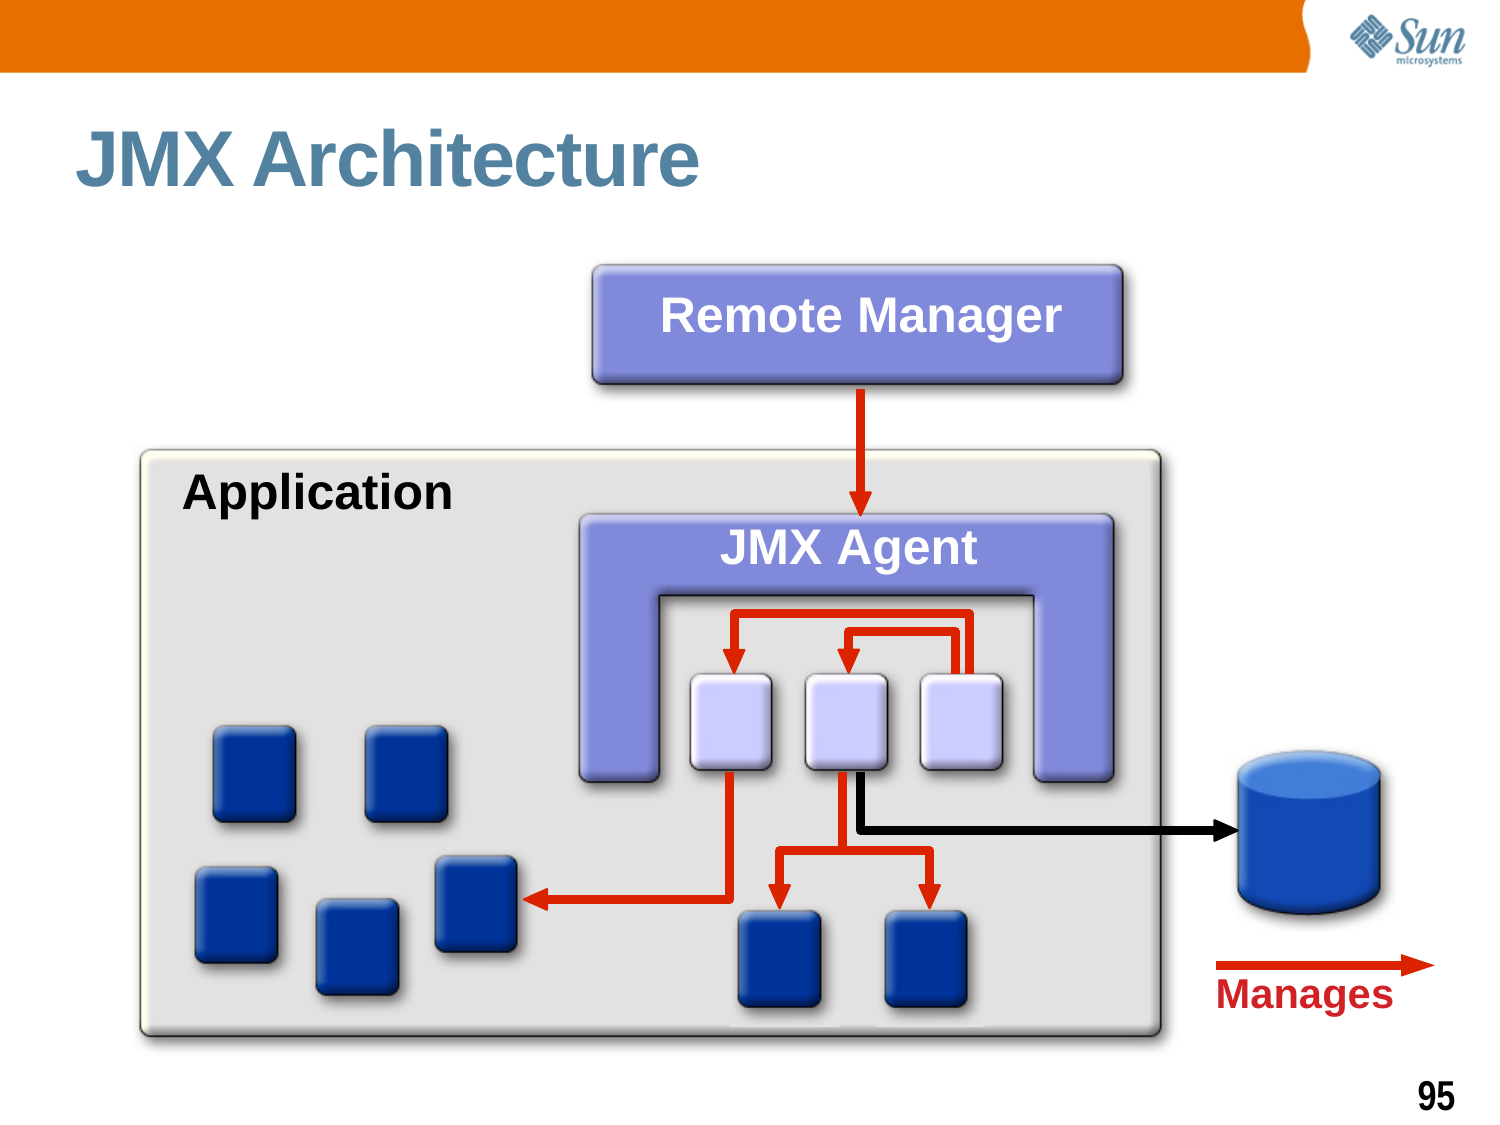

# JMX Architecture
Remote Manager
Application
JMX Agent
Manages